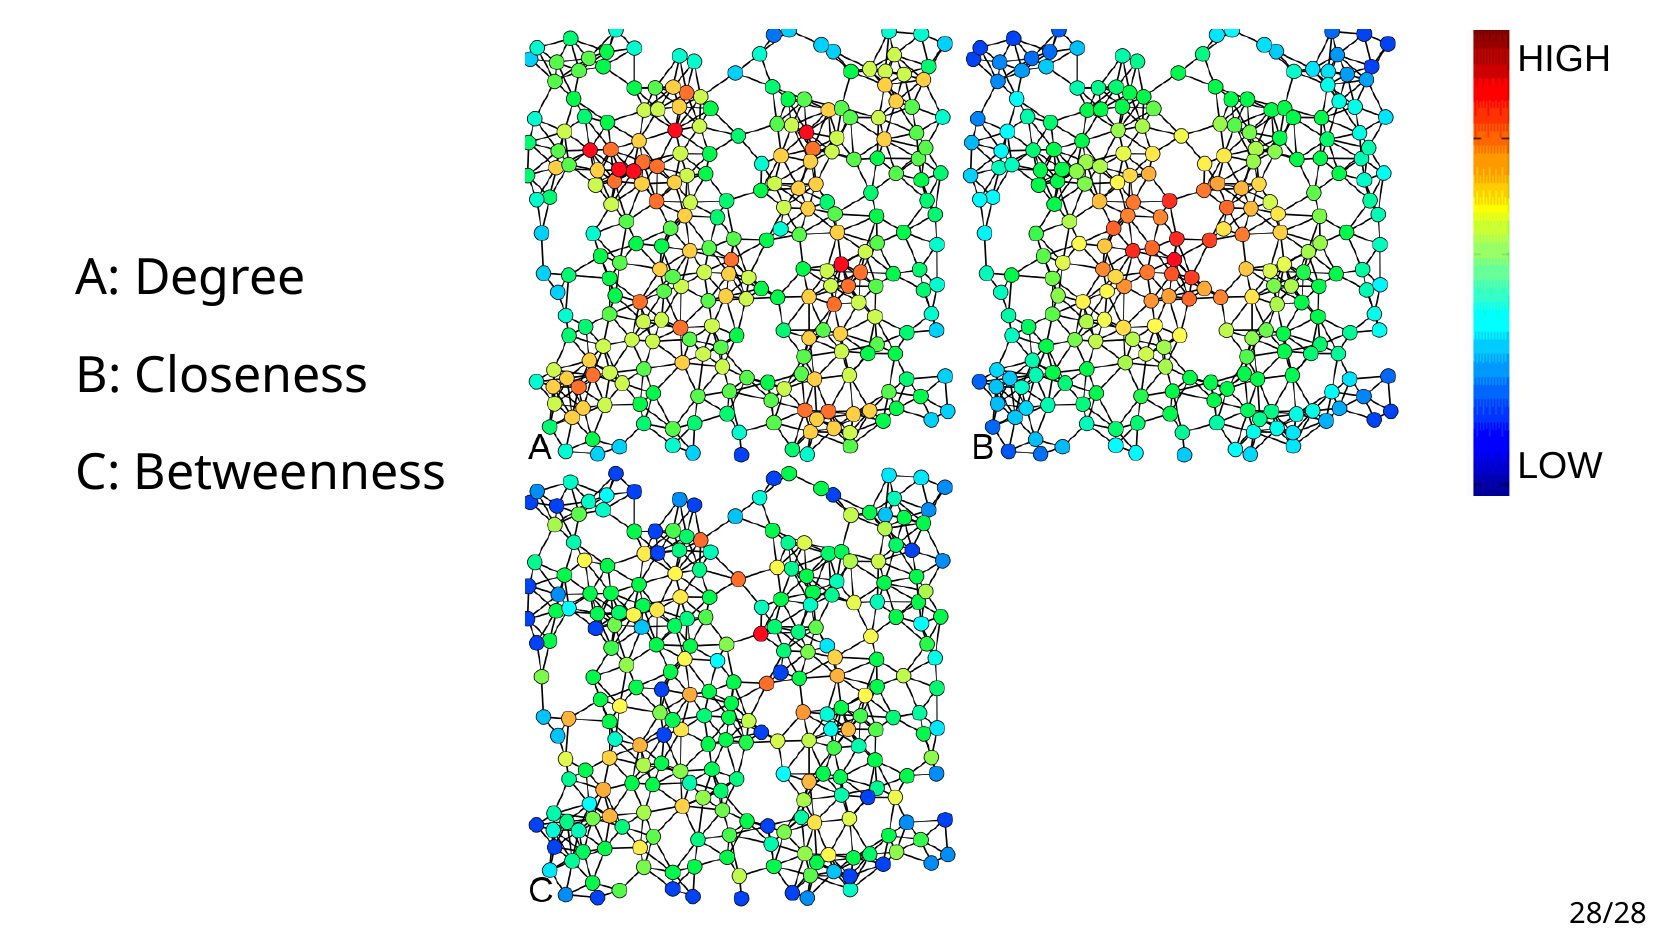

HIGH
# A: Degree
B: Closeness
C: Betweenness
LOW
28